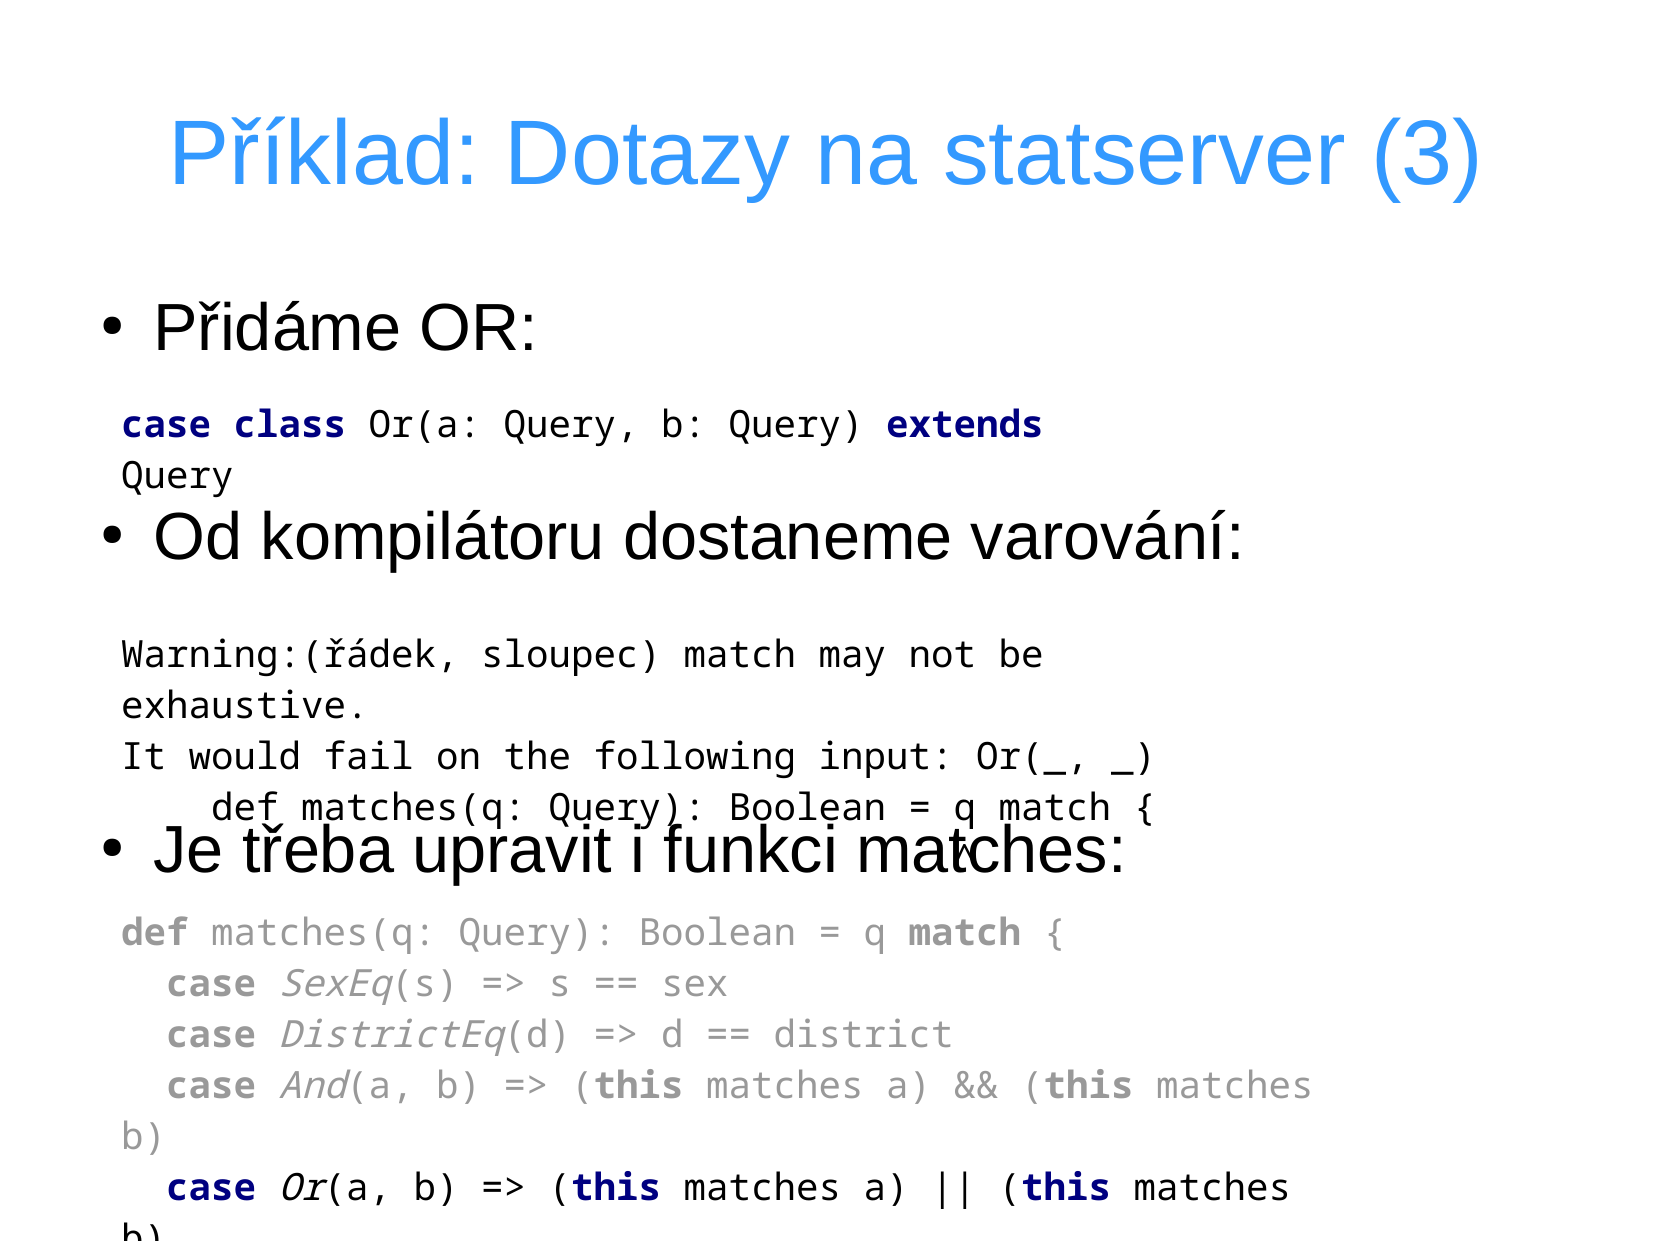

# Příklad: Dotazy na statserver (3)
Přidáme OR:
Od kompilátoru dostaneme varování:
Je třeba upravit i funkci matches:
case class Or(a: Query, b: Query) extends Query
Warning:(řádek, sloupec) match may not be exhaustive.
It would fail on the following input: Or(_, _)
 def matches(q: Query): Boolean = q match {
 ^
def matches(q: Query): Boolean = q match {
 case SexEq(s) => s == sex
 case DistrictEq(d) => d == district
 case And(a, b) => (this matches a) && (this matches b)
 case Or(a, b) => (this matches a) || (this matches b)
 case Not(q) => !(this matches q)
}